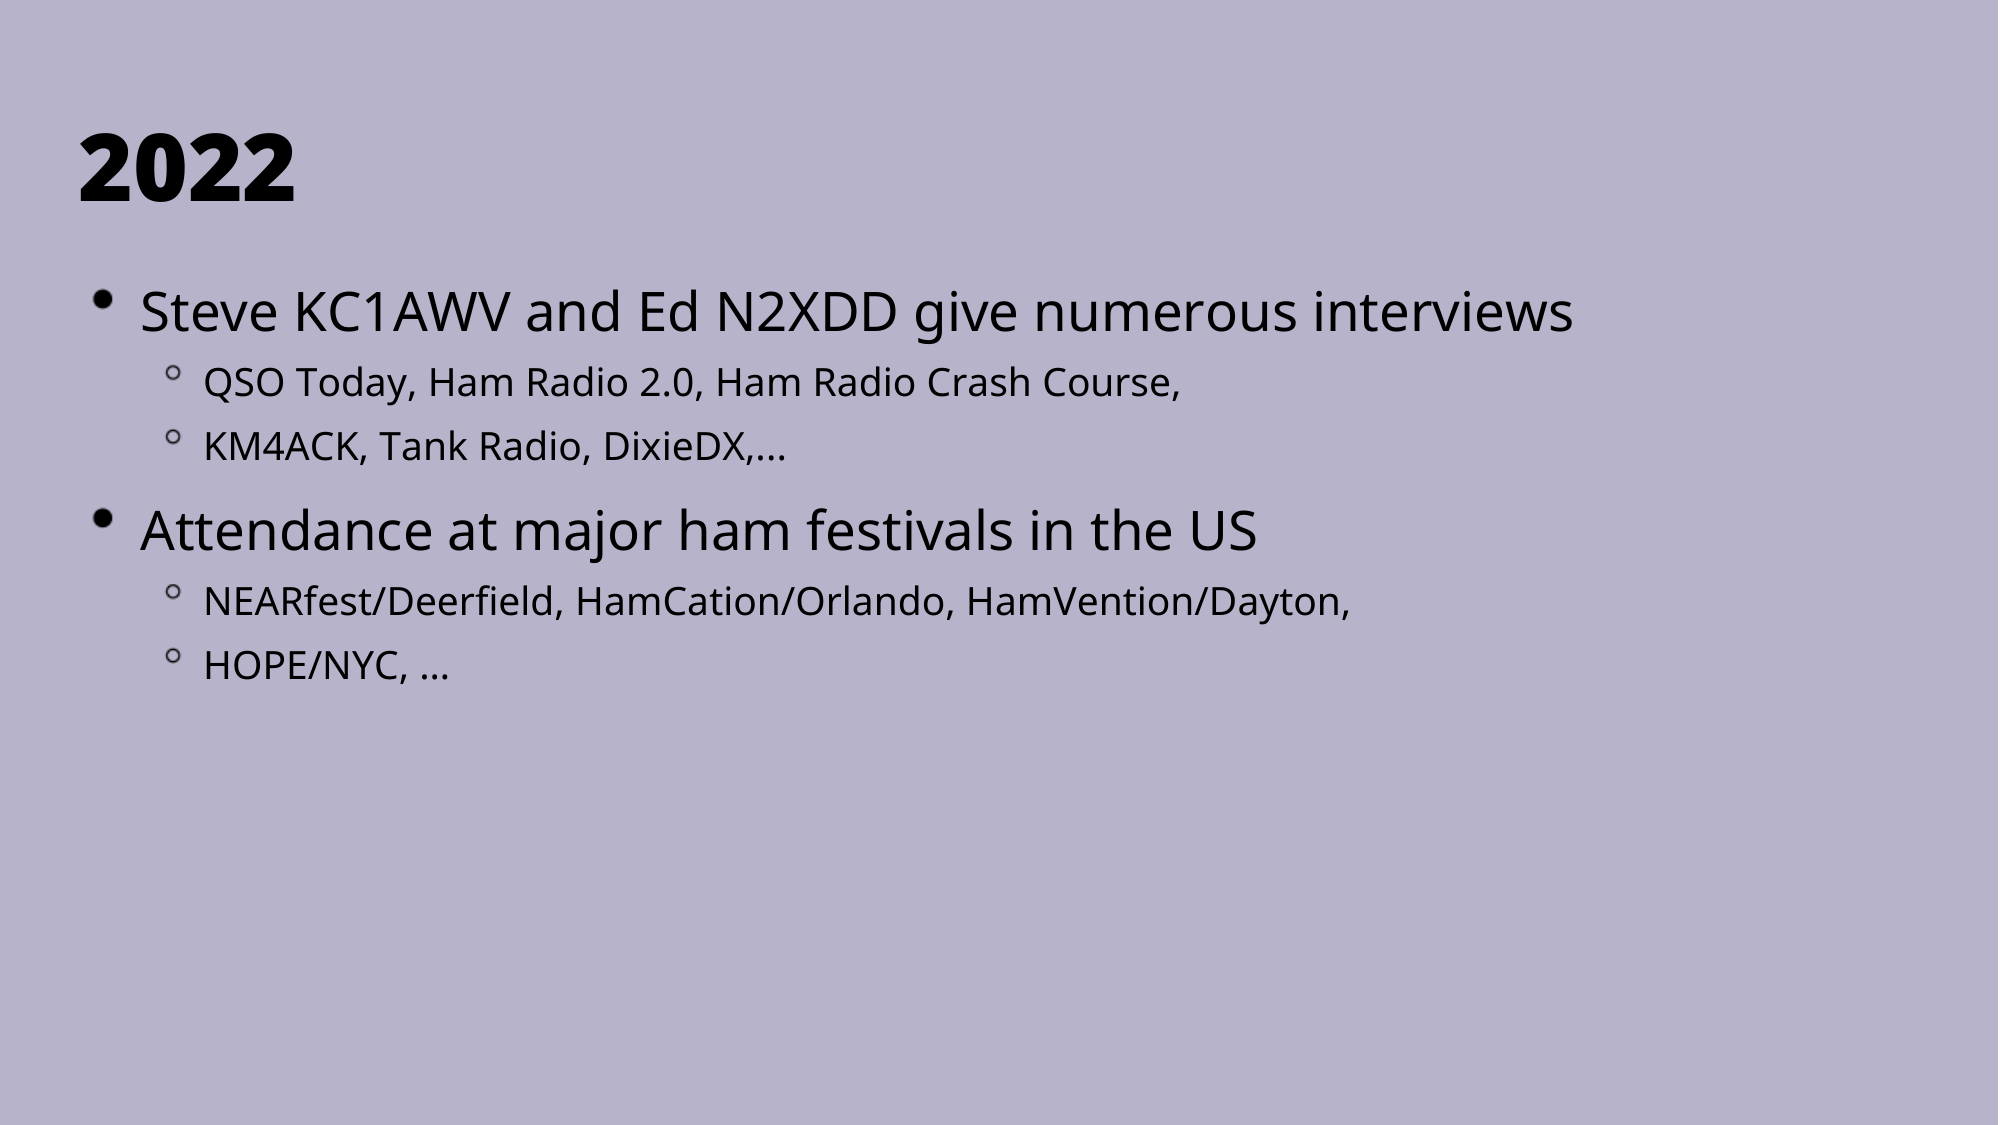

2022
Steve KC1AWV and Ed N2XDD give numerous interviews
QSO Today, Ham Radio 2.0, Ham Radio Crash Course,
KM4ACK, Tank Radio, DixieDX,...
Attendance at major ham festivals in the US
NEARfest/Deerfield, HamCation/Orlando, HamVention/Dayton,
HOPE/NYC, …